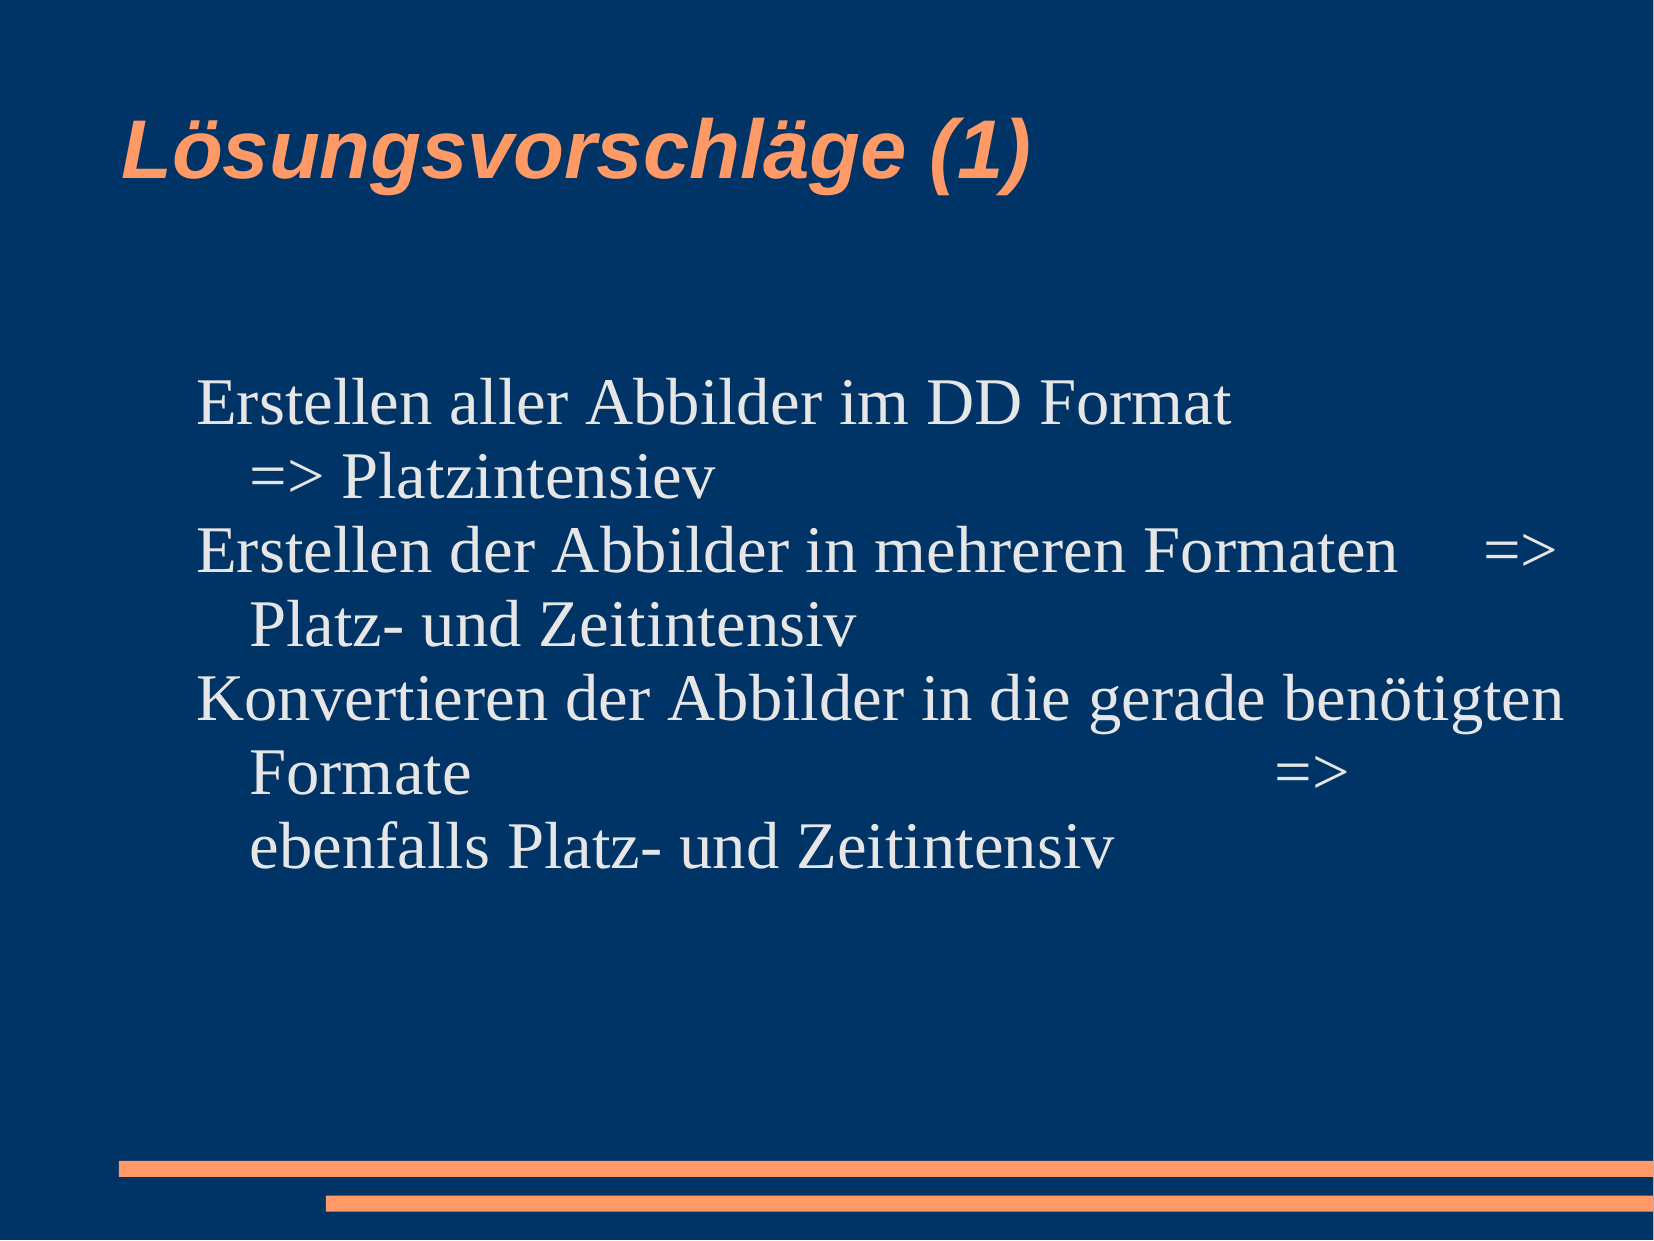

# Lösungsvorschläge (1)
Erstellen aller Abbilder im DD Format => Platzintensiev
Erstellen der Abbilder in mehreren Formaten => Platz- und Zeitintensiv
Konvertieren der Abbilder in die gerade benötigten Formate => ebenfalls Platz- und Zeitintensiv